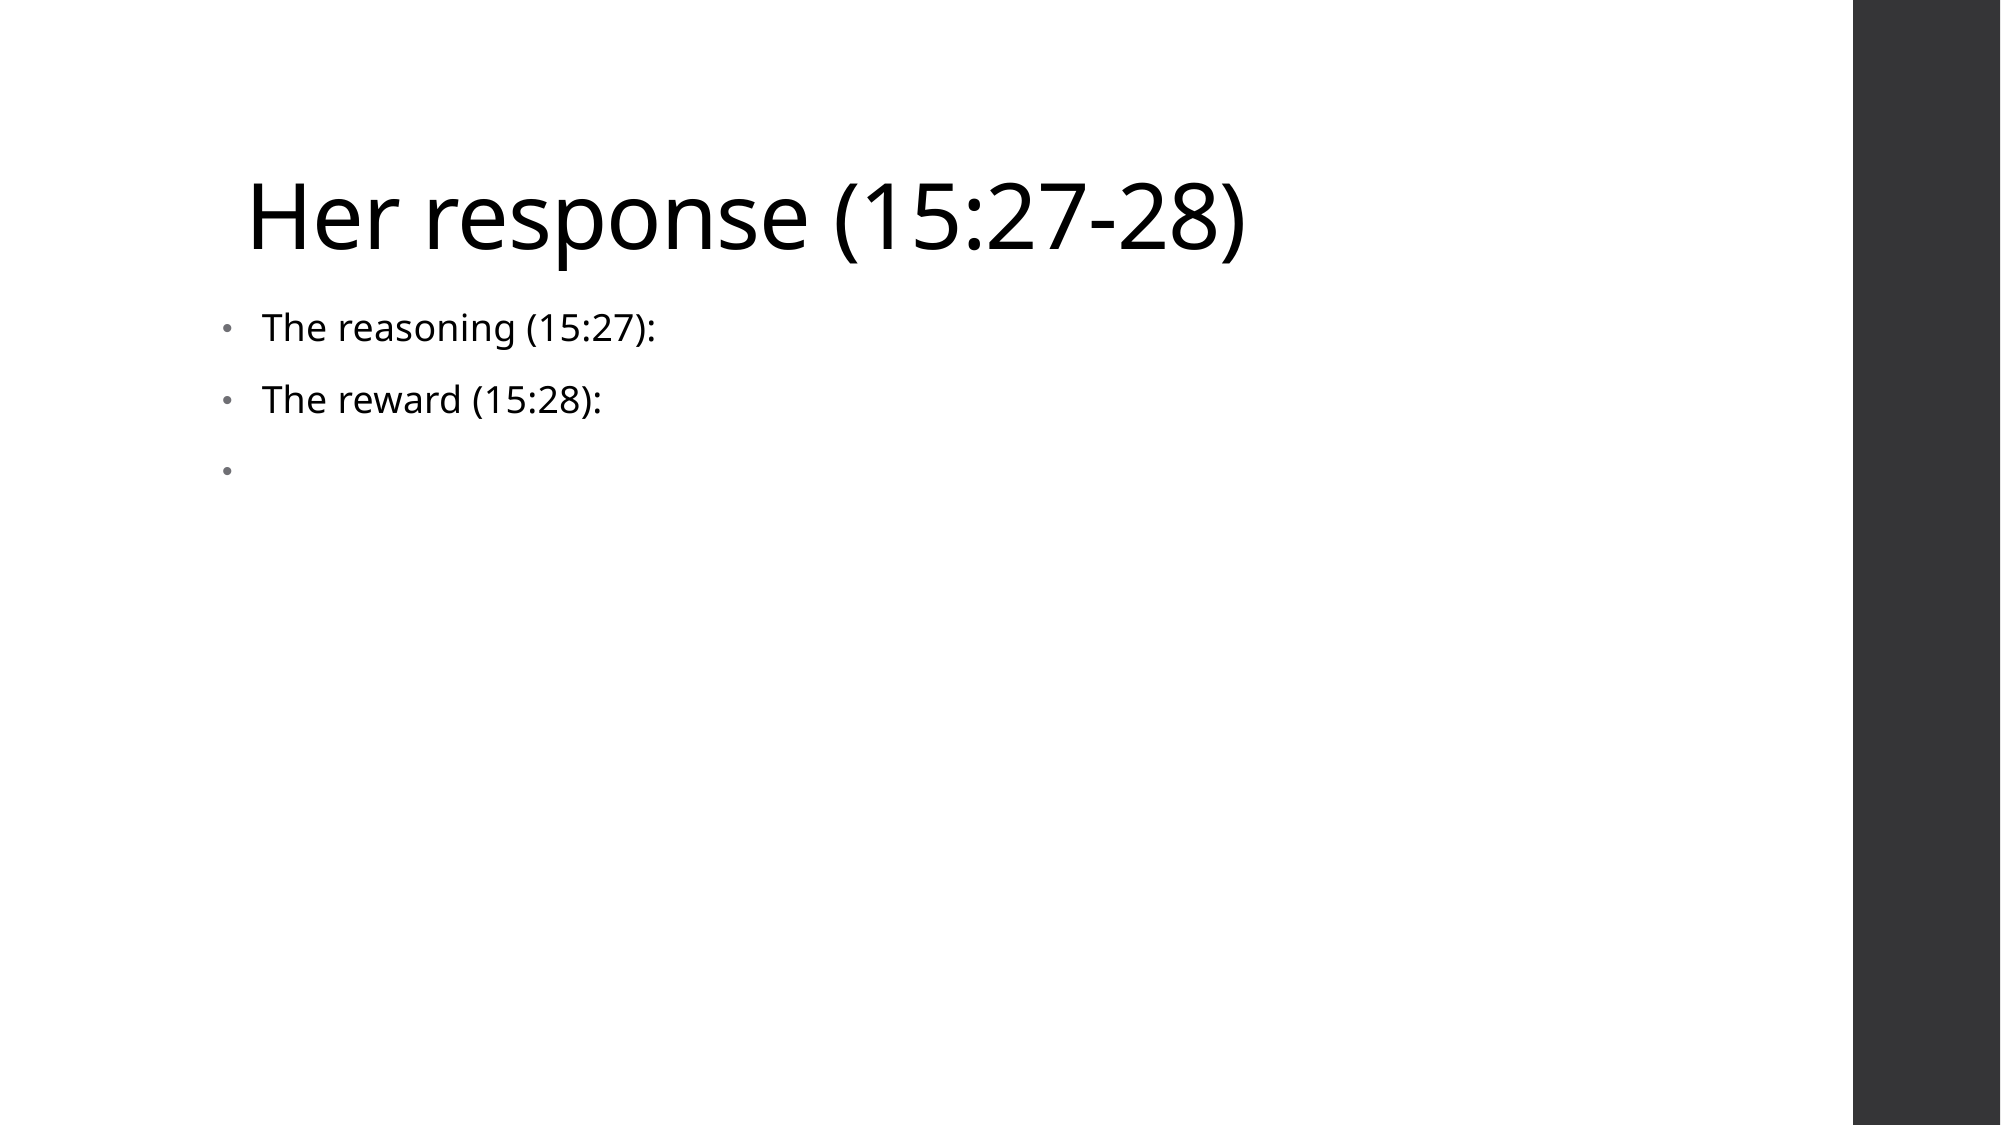

# Her response (15:27-28)
 The reasoning (15:27):
 The reward (15:28):